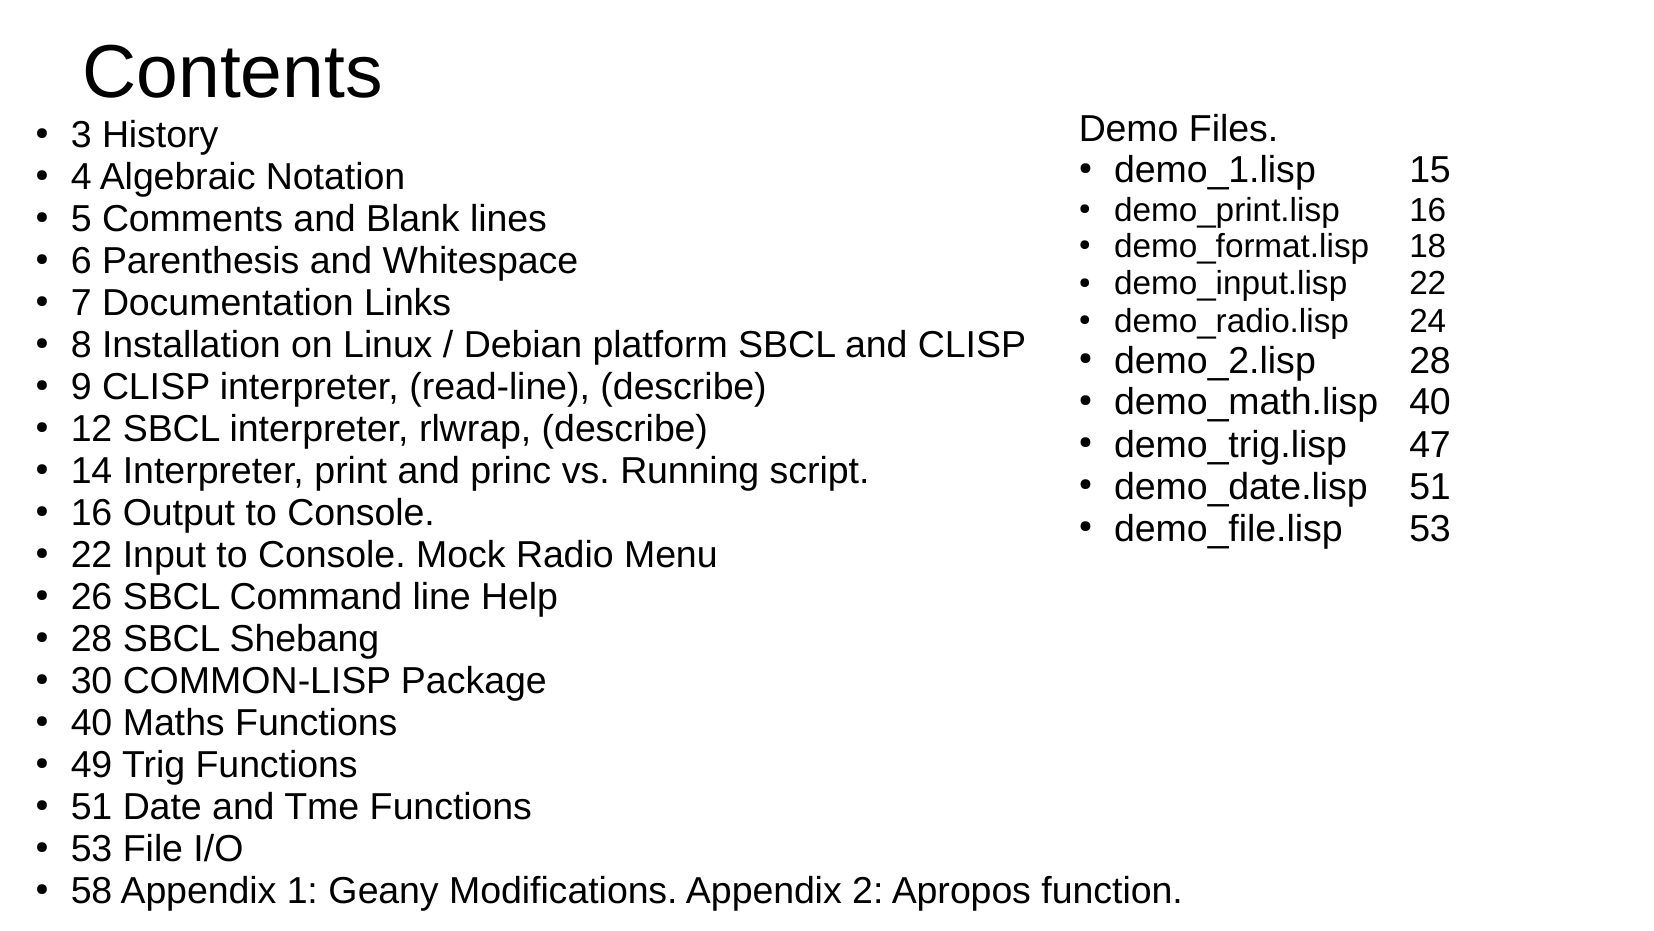

# Contents
Demo Files.
demo_1.lisp		15
demo_print.lisp	16
demo_format.lisp	18
demo_input.lisp	22
demo_radio.lisp	24
demo_2.lisp		28
demo_math.lisp	40
demo_trig.lisp	47
demo_date.lisp	51
demo_file.lisp	53
3 History
4 Algebraic Notation
5 Comments and Blank lines
6 Parenthesis and Whitespace
7 Documentation Links
8 Installation on Linux / Debian platform SBCL and CLISP
9 CLISP interpreter, (read-line), (describe)
12 SBCL interpreter, rlwrap, (describe)
14 Interpreter, print and princ vs. Running script.
16 Output to Console.
22 Input to Console. Mock Radio Menu
26 SBCL Command line Help
28 SBCL Shebang
30 COMMON-LISP Package
40 Maths Functions
49 Trig Functions
51 Date and Tme Functions
53 File I/O
58 Appendix 1: Geany Modifications. Appendix 2: Apropos function.